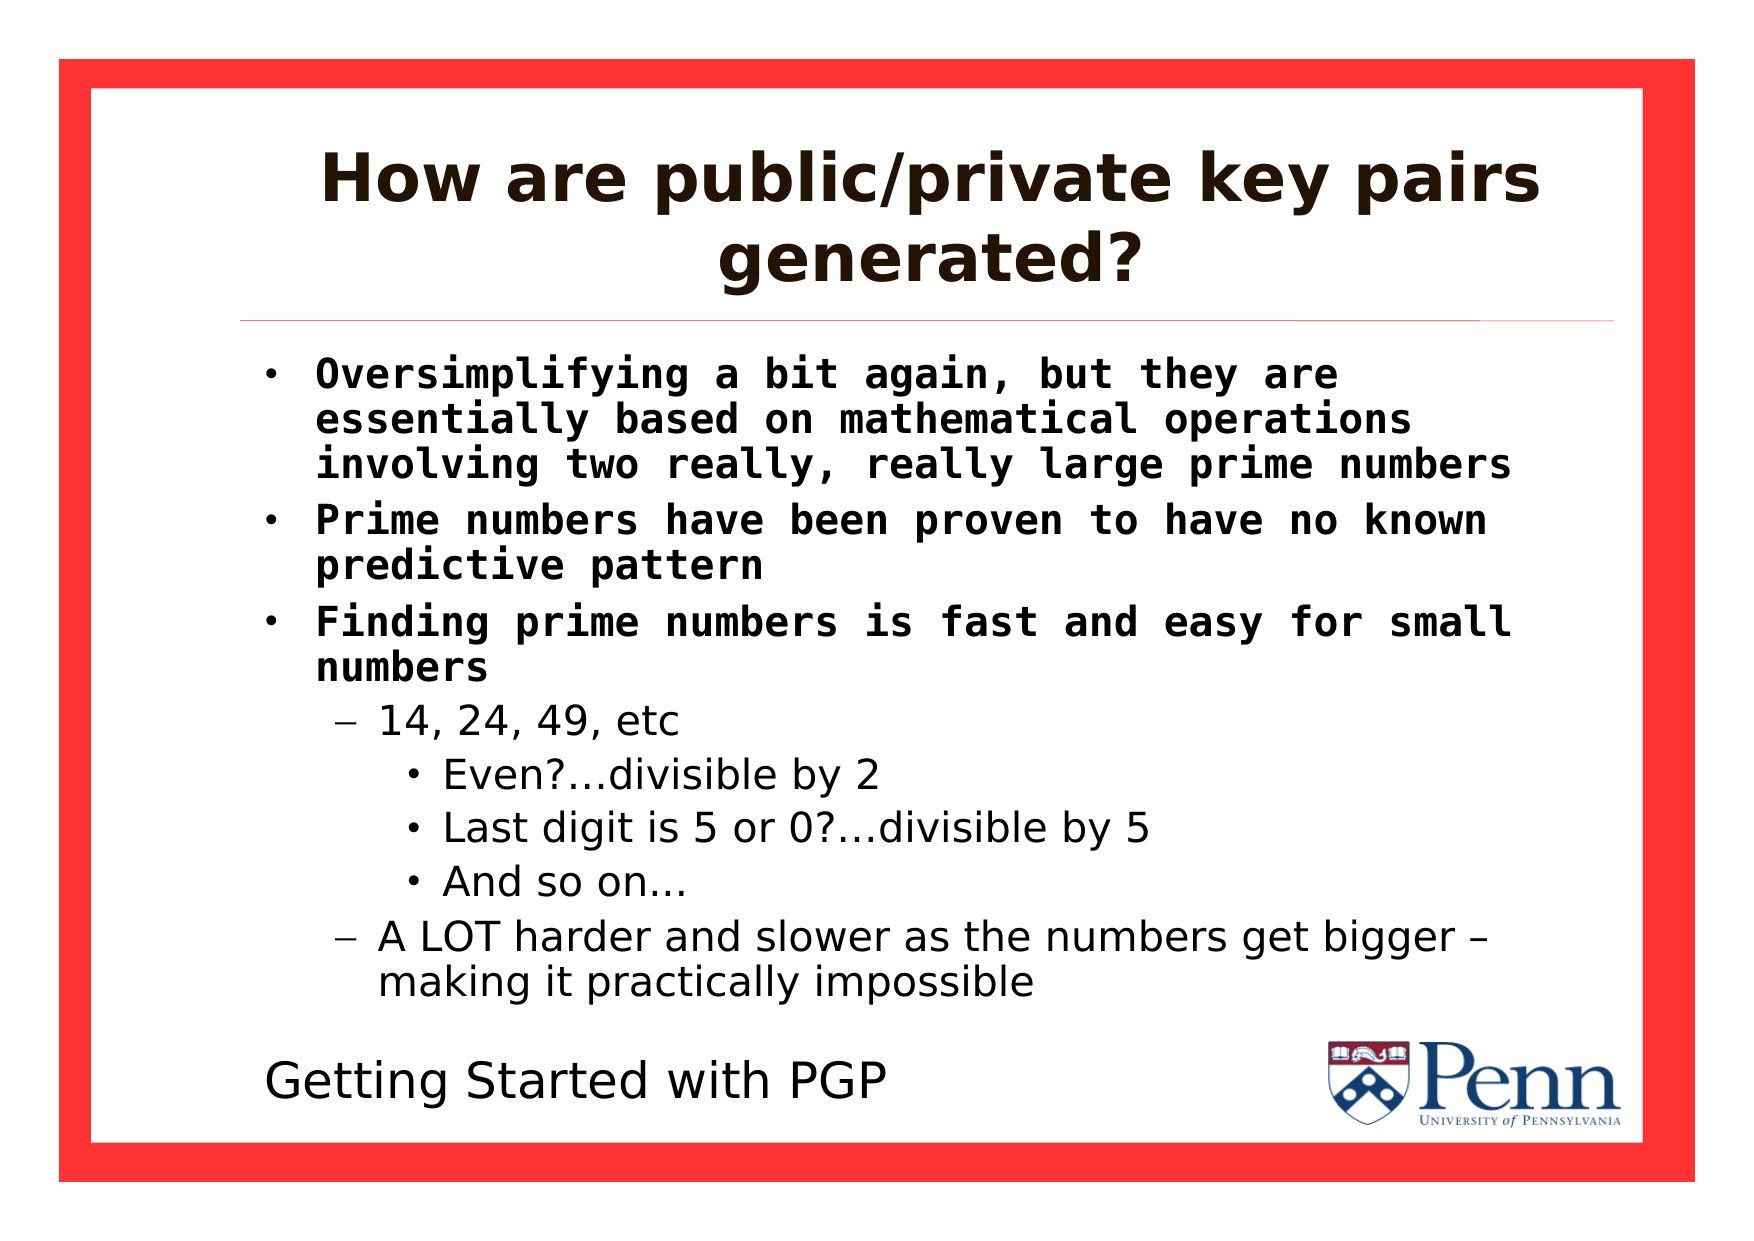

# How are public/private key pairs generated?
Oversimplifying a bit again, but they are essentially based on mathematical operations involving two really, really large prime numbers
Prime numbers have been proven to have no known predictive pattern
Finding prime numbers is fast and easy for small numbers
14, 24, 49, etc
Even?…divisible by 2
Last digit is 5 or 0?…divisible by 5
And so on...
A LOT harder and slower as the numbers get bigger – making it practically impossible